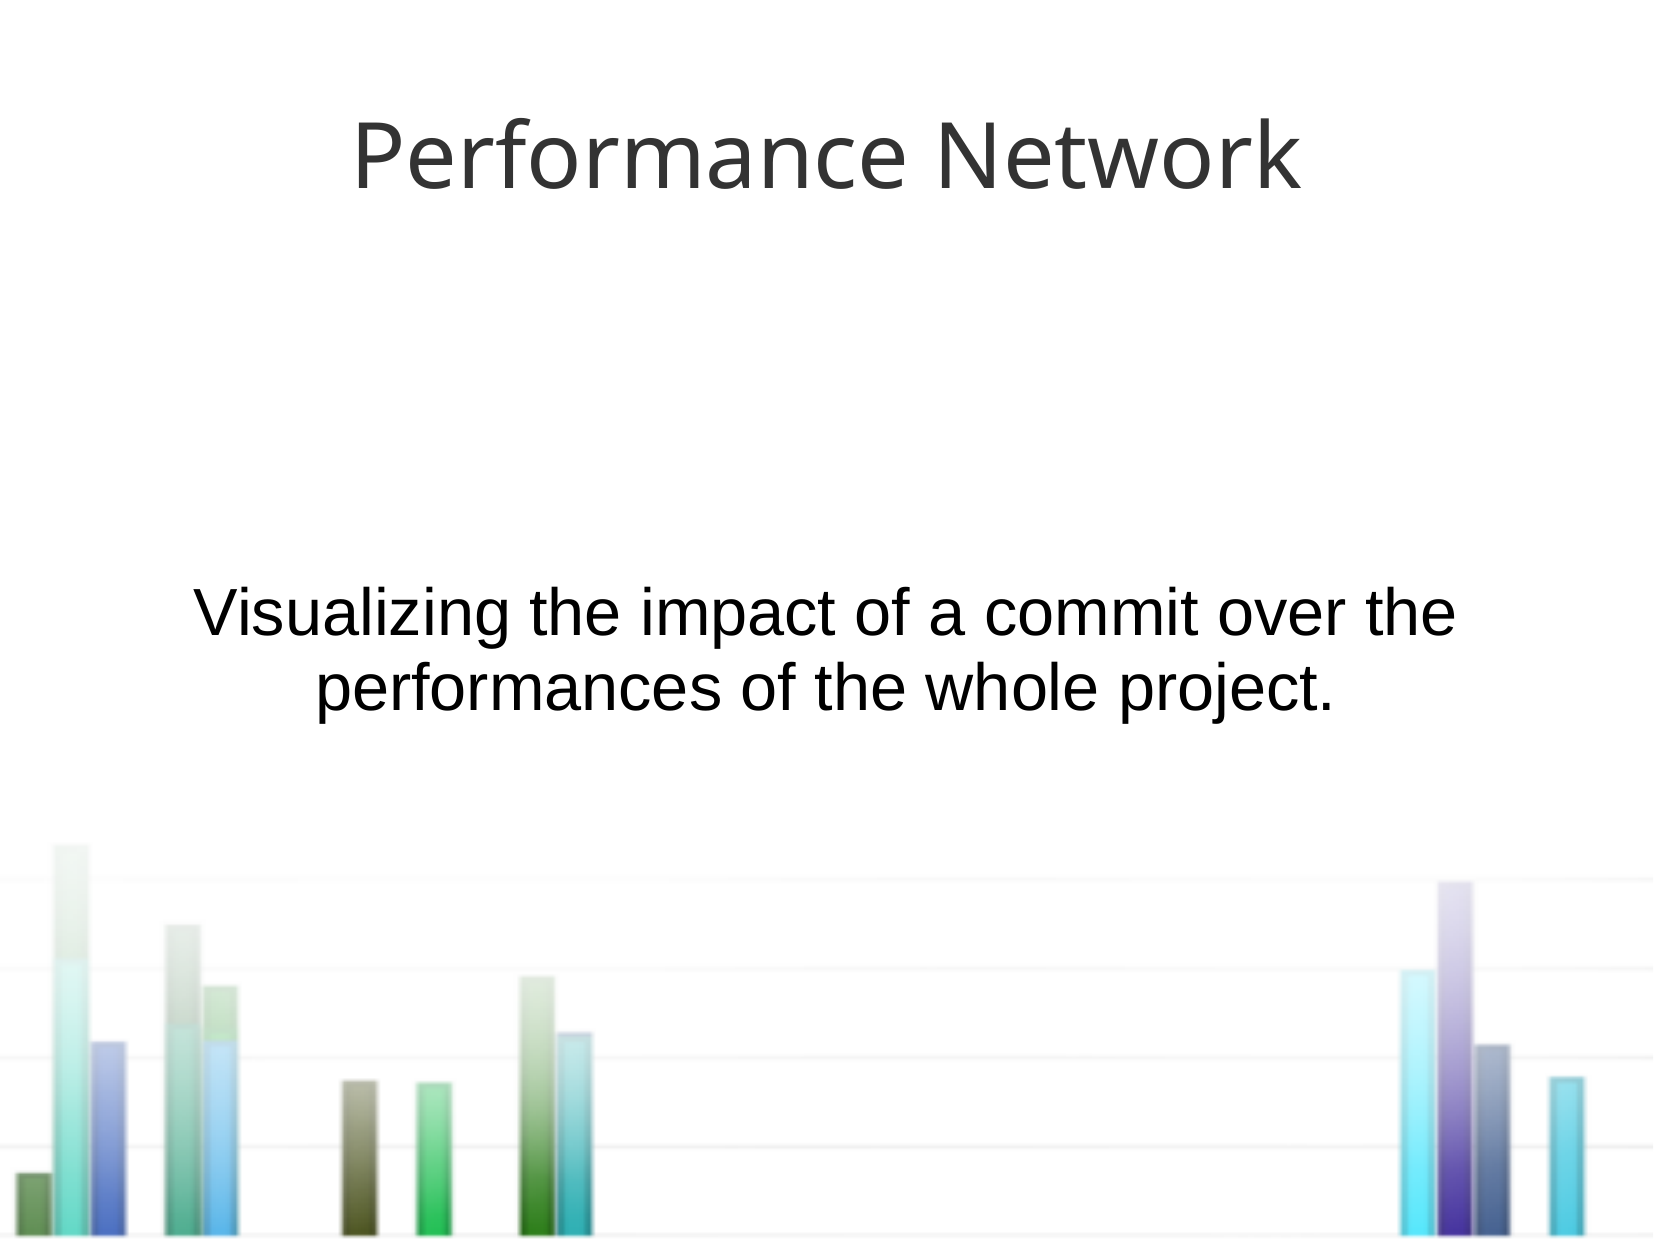

# Performance Network
Visualizing the impact of a commit over the performances of the whole project.